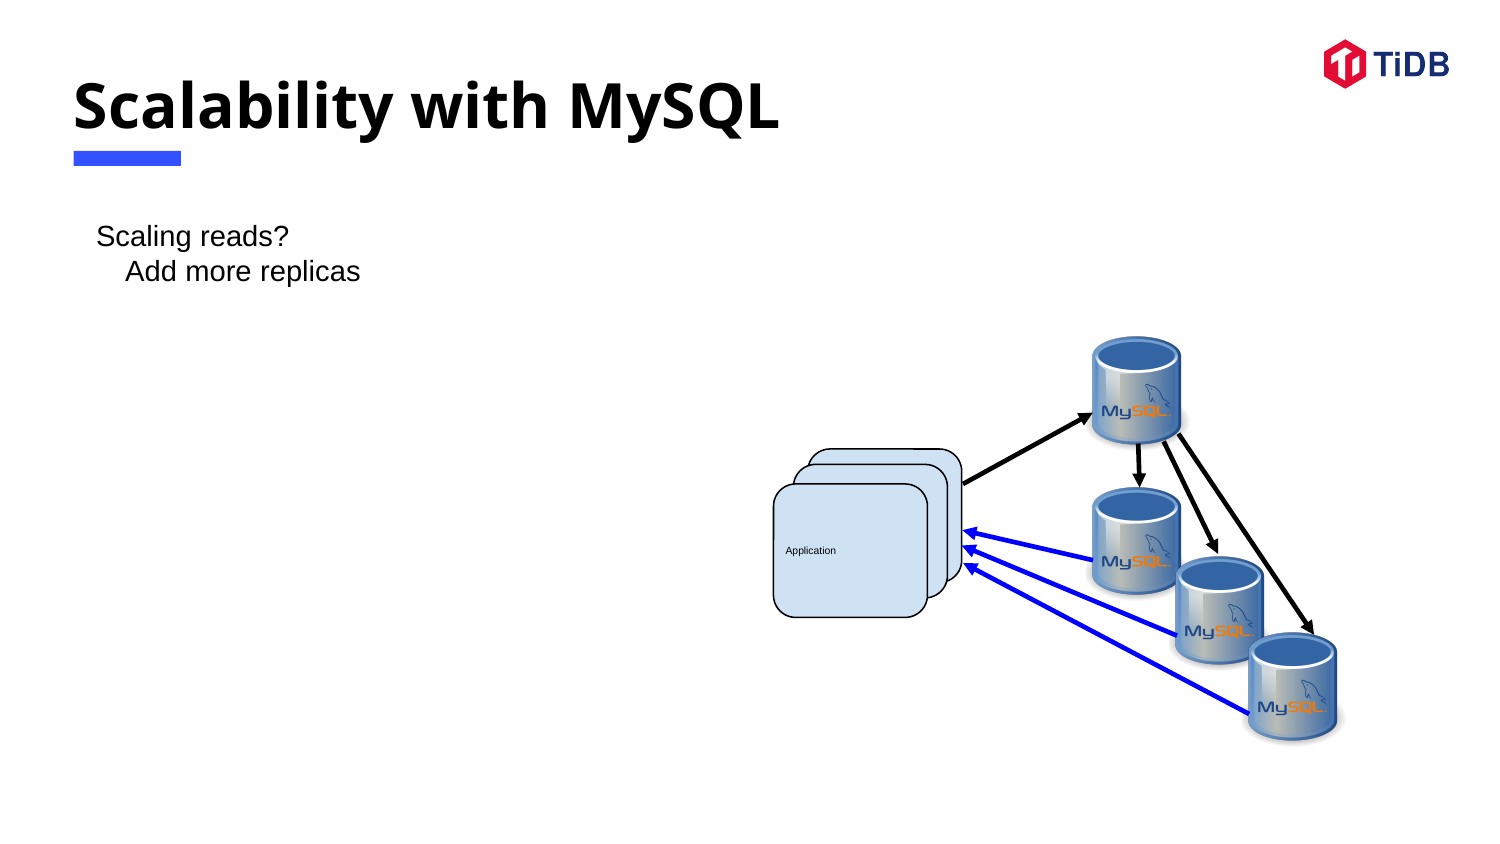

Scalability with MySQL
Scaling reads?
Add more replicas
Application
Application
Application